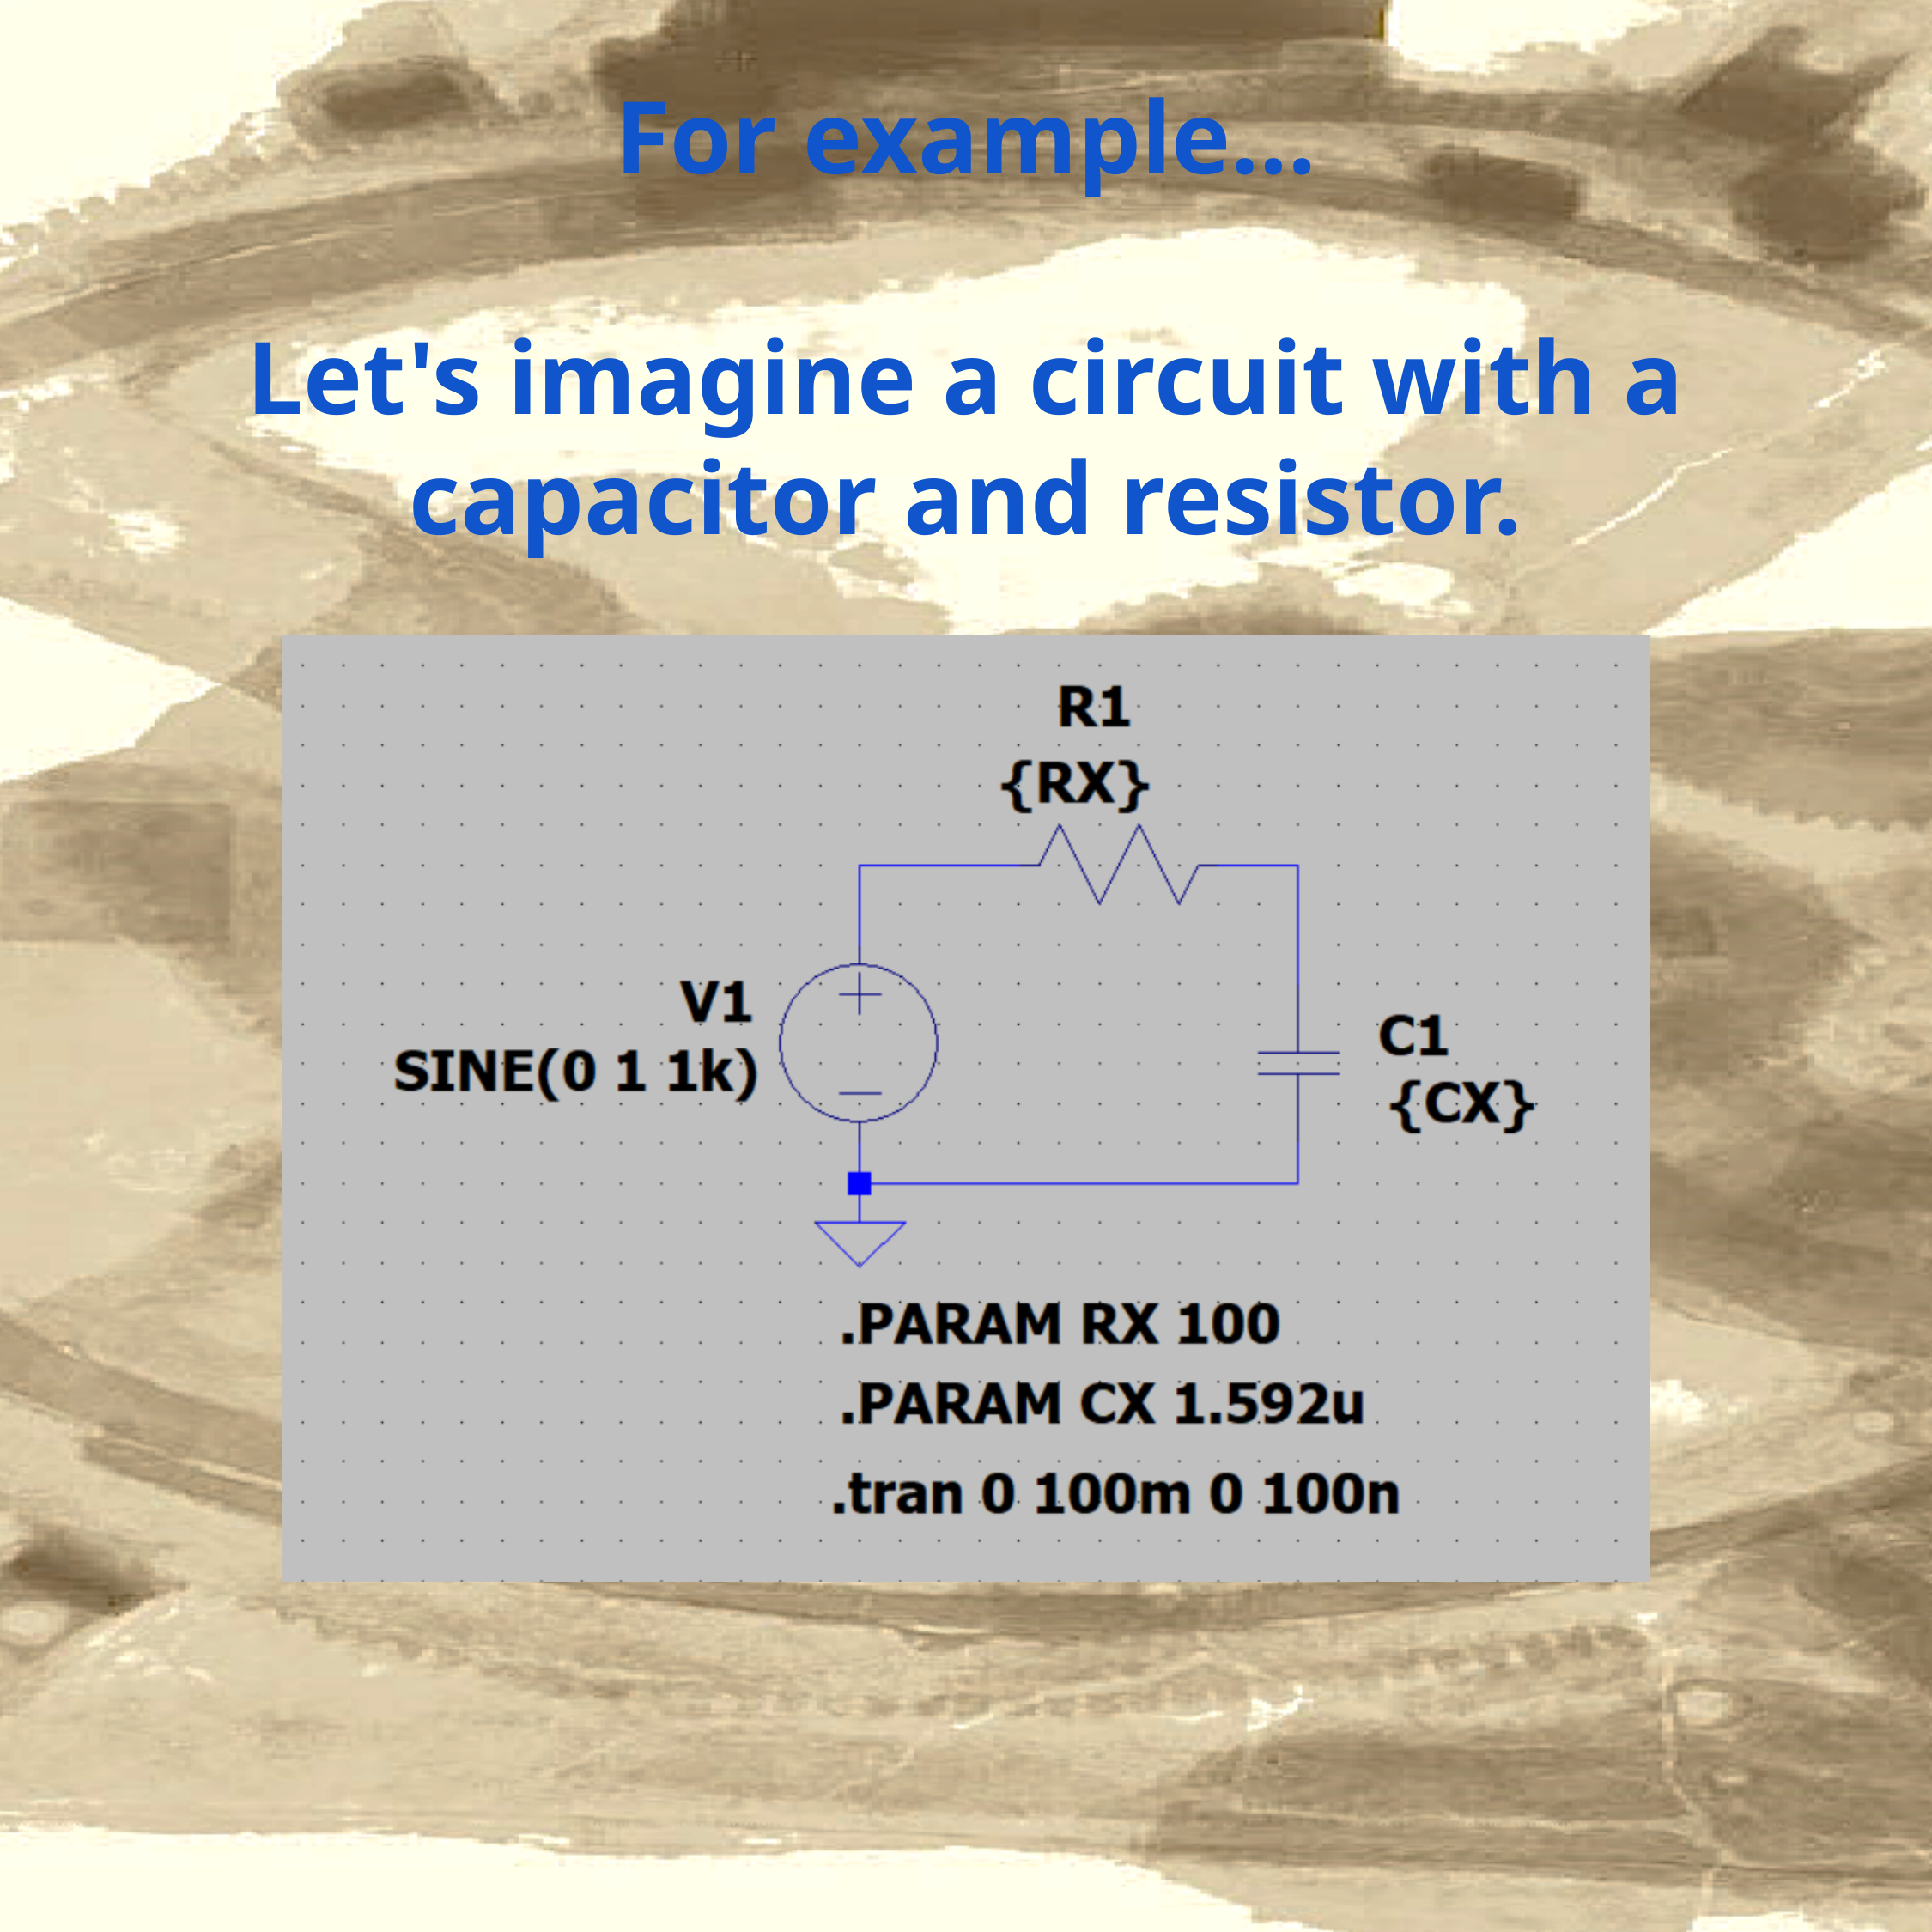

For example…
Let's imagine a circuit with a capacitor and resistor.